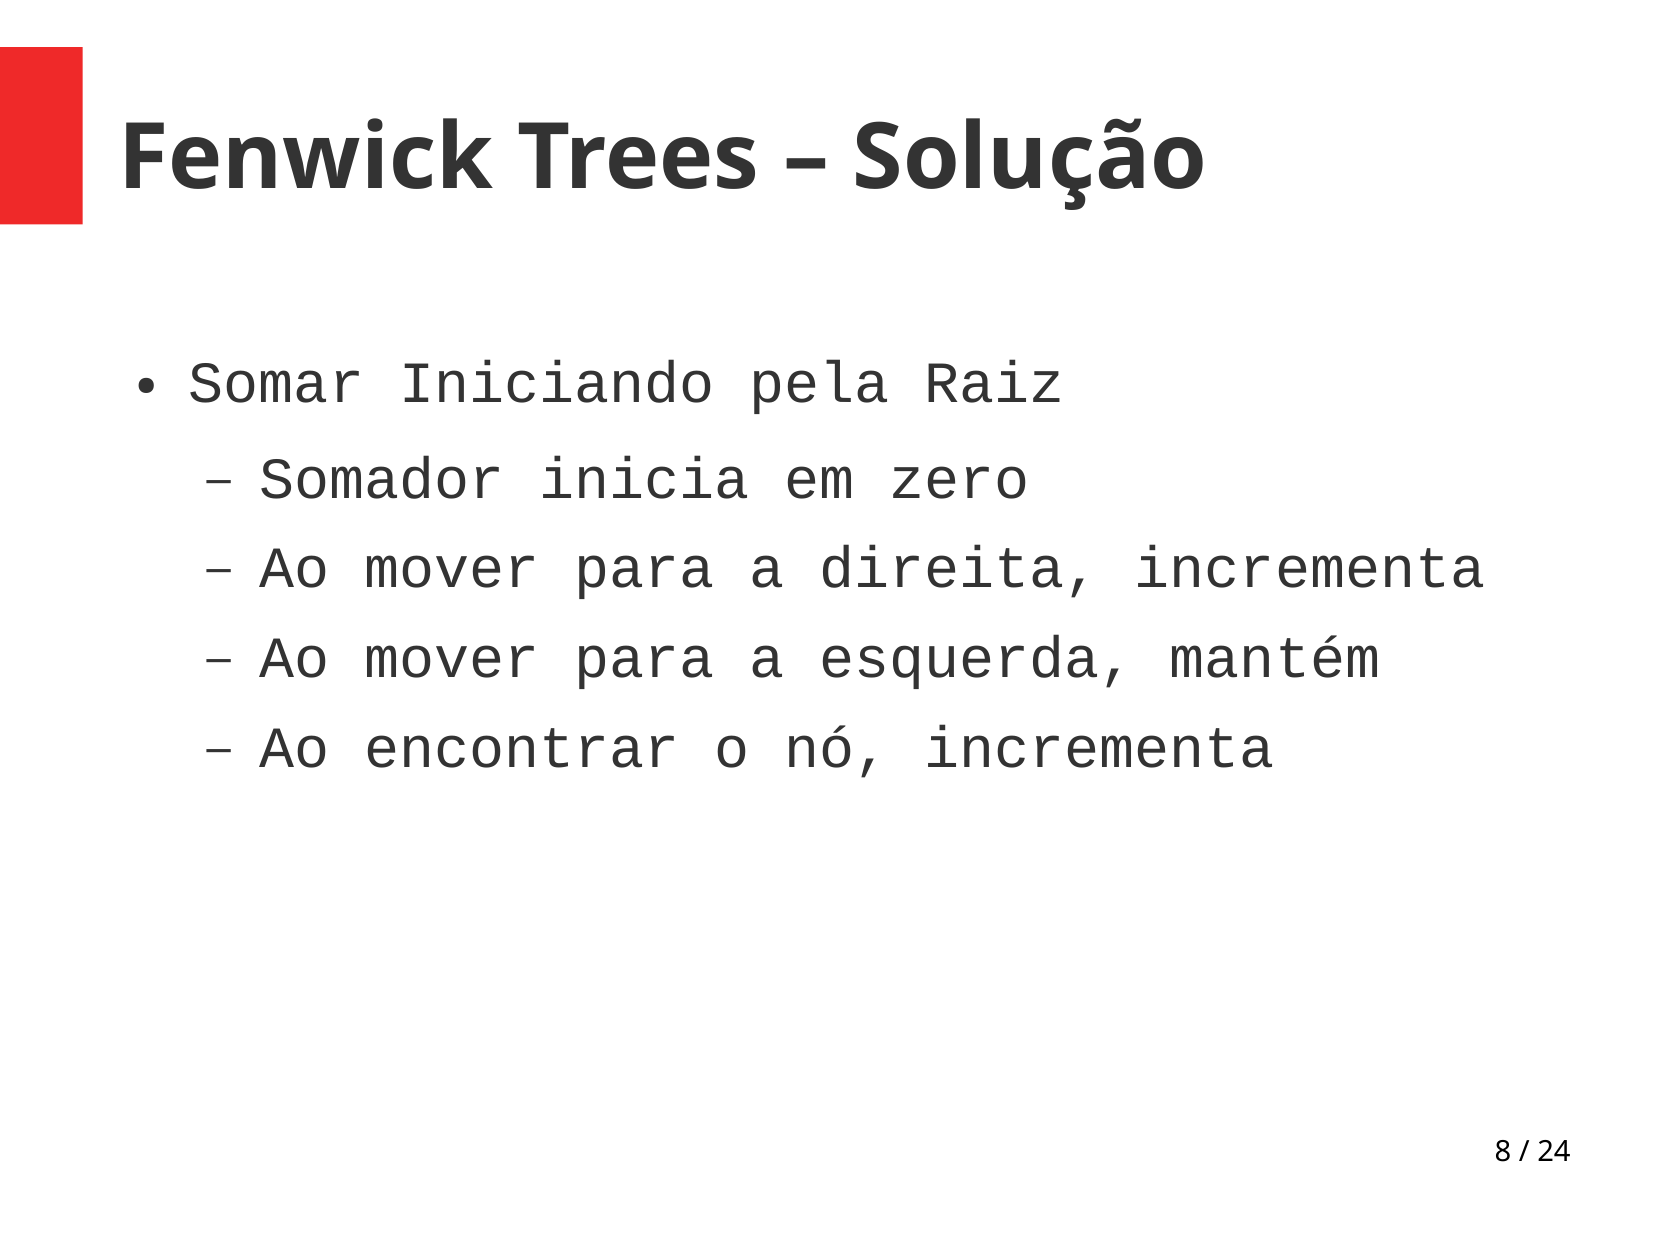

# Fenwick Trees – Solução
Somar Iniciando pela Raiz
Somador inicia em zero
Ao mover para a direita, incrementa
Ao mover para a esquerda, mantém
Ao encontrar o nó, incrementa
8